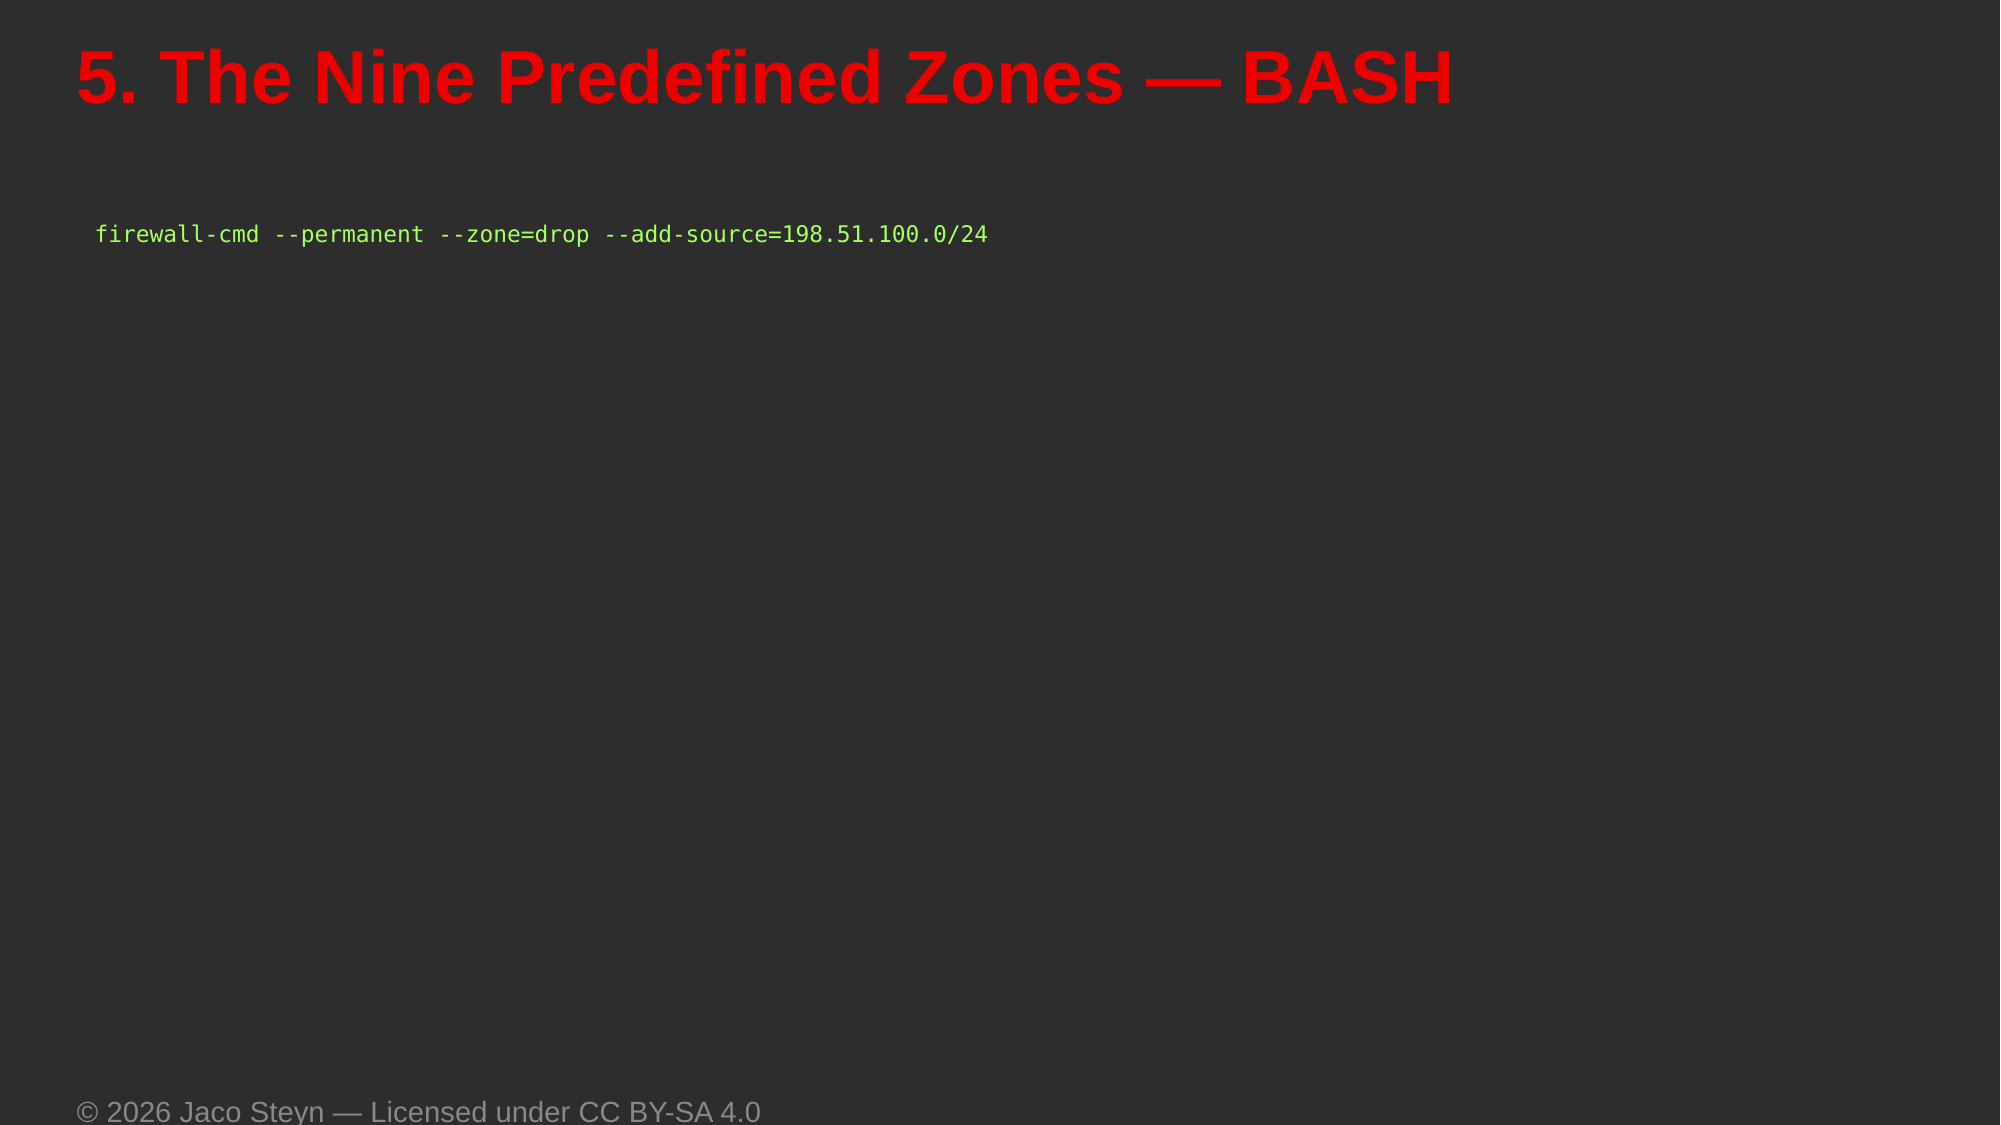

5. The Nine Predefined Zones — BASH
firewall-cmd --permanent --zone=drop --add-source=198.51.100.0/24
© 2026 Jaco Steyn — Licensed under CC BY-SA 4.0